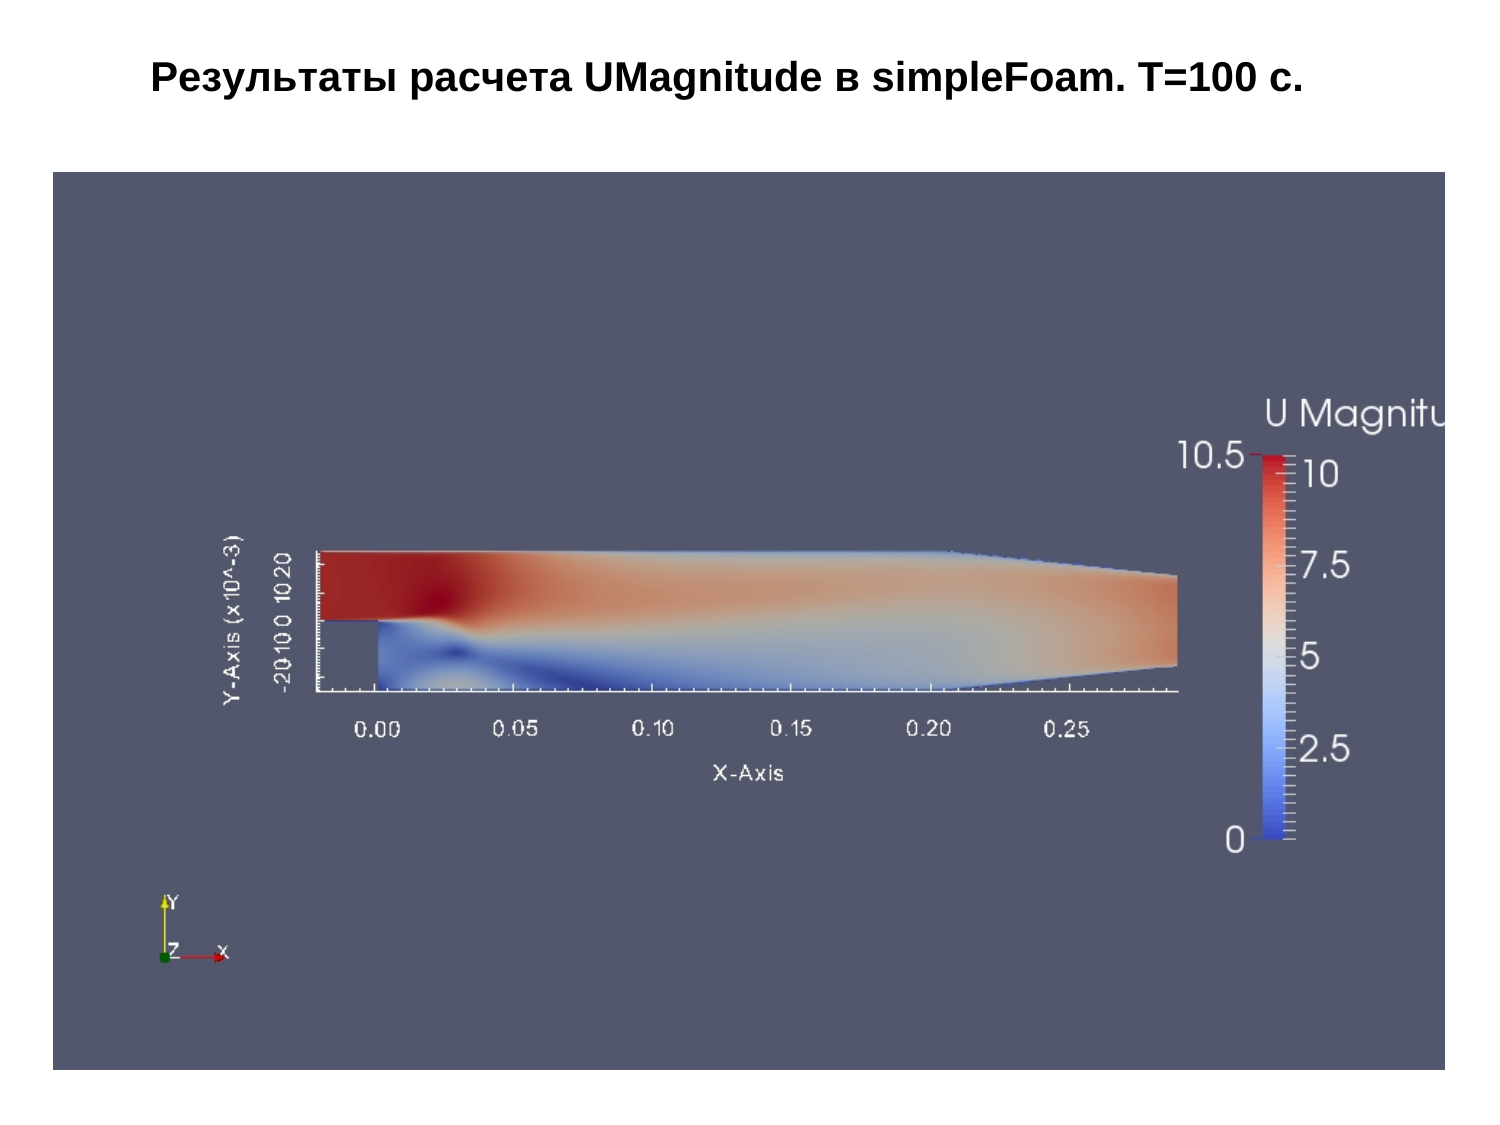

Результаты расчета UMagnitude в simpleFoam. T=100 с.